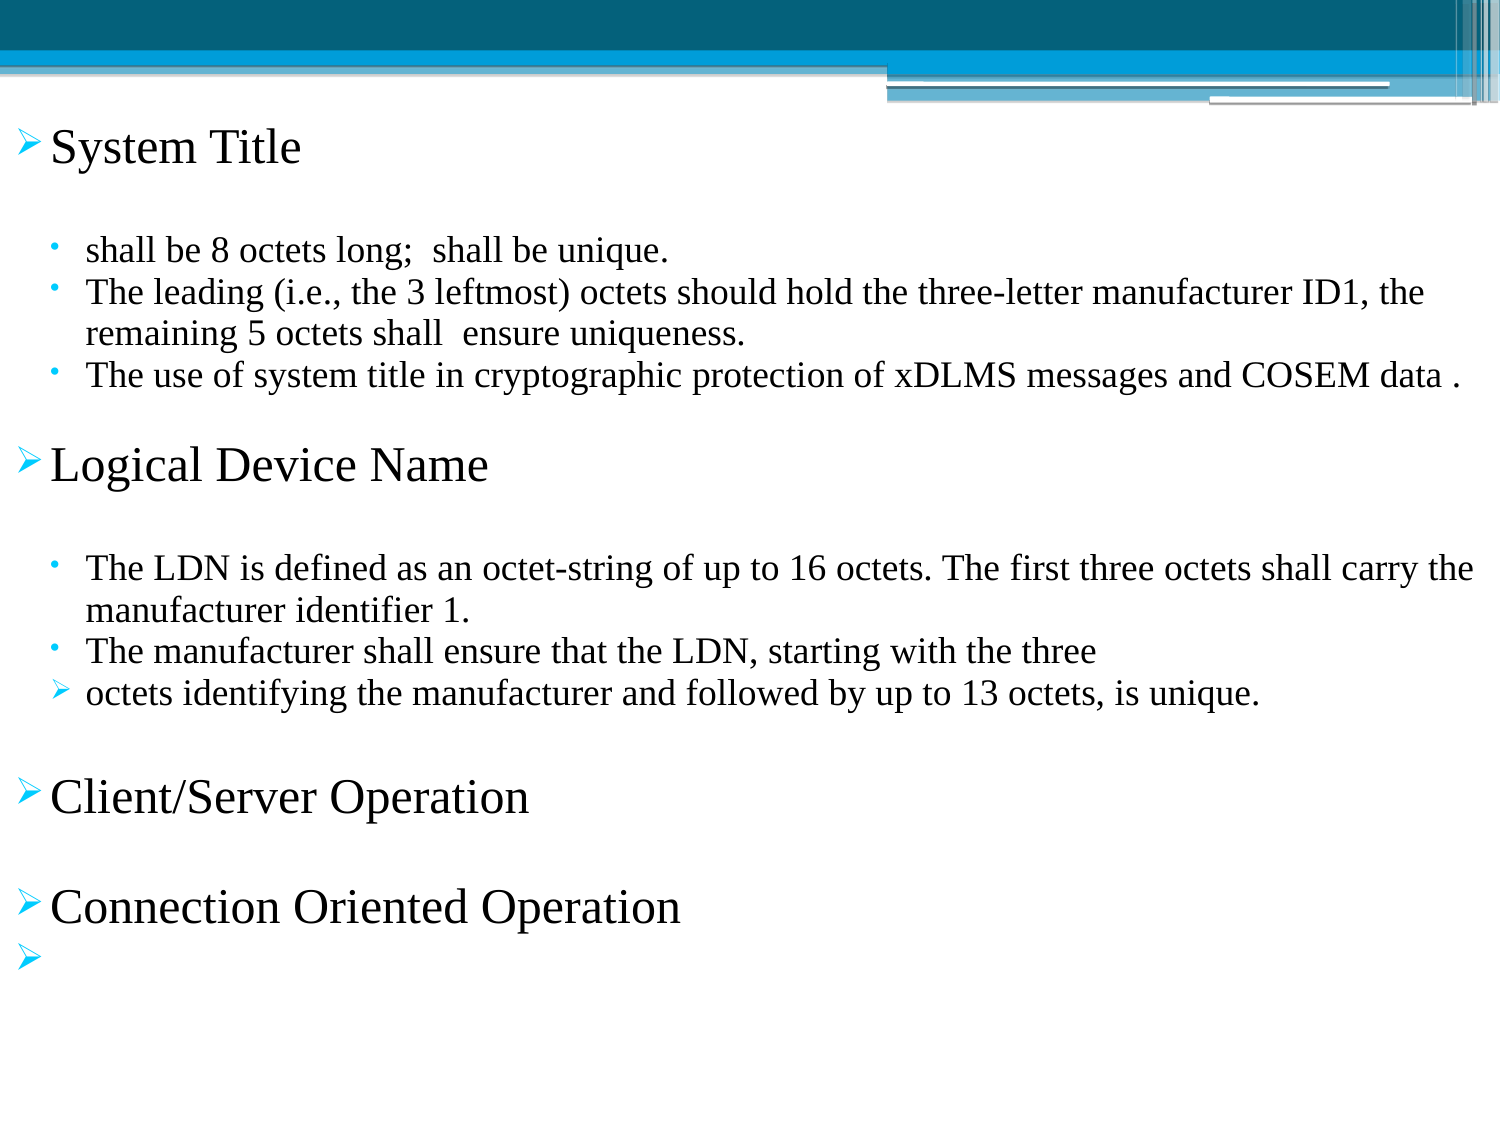

System Title
shall be 8 octets long; shall be unique.
The leading (i.e., the 3 leftmost) octets should hold the three-letter manufacturer ID1, the remaining 5 octets shall ensure uniqueness.
The use of system title in cryptographic protection of xDLMS messages and COSEM data .
Logical Device Name
The LDN is defined as an octet-string of up to 16 octets. The first three octets shall carry the manufacturer identifier 1.
The manufacturer shall ensure that the LDN, starting with the three
octets identifying the manufacturer and followed by up to 13 octets, is unique.
Client/Server Operation
Connection Oriented Operation